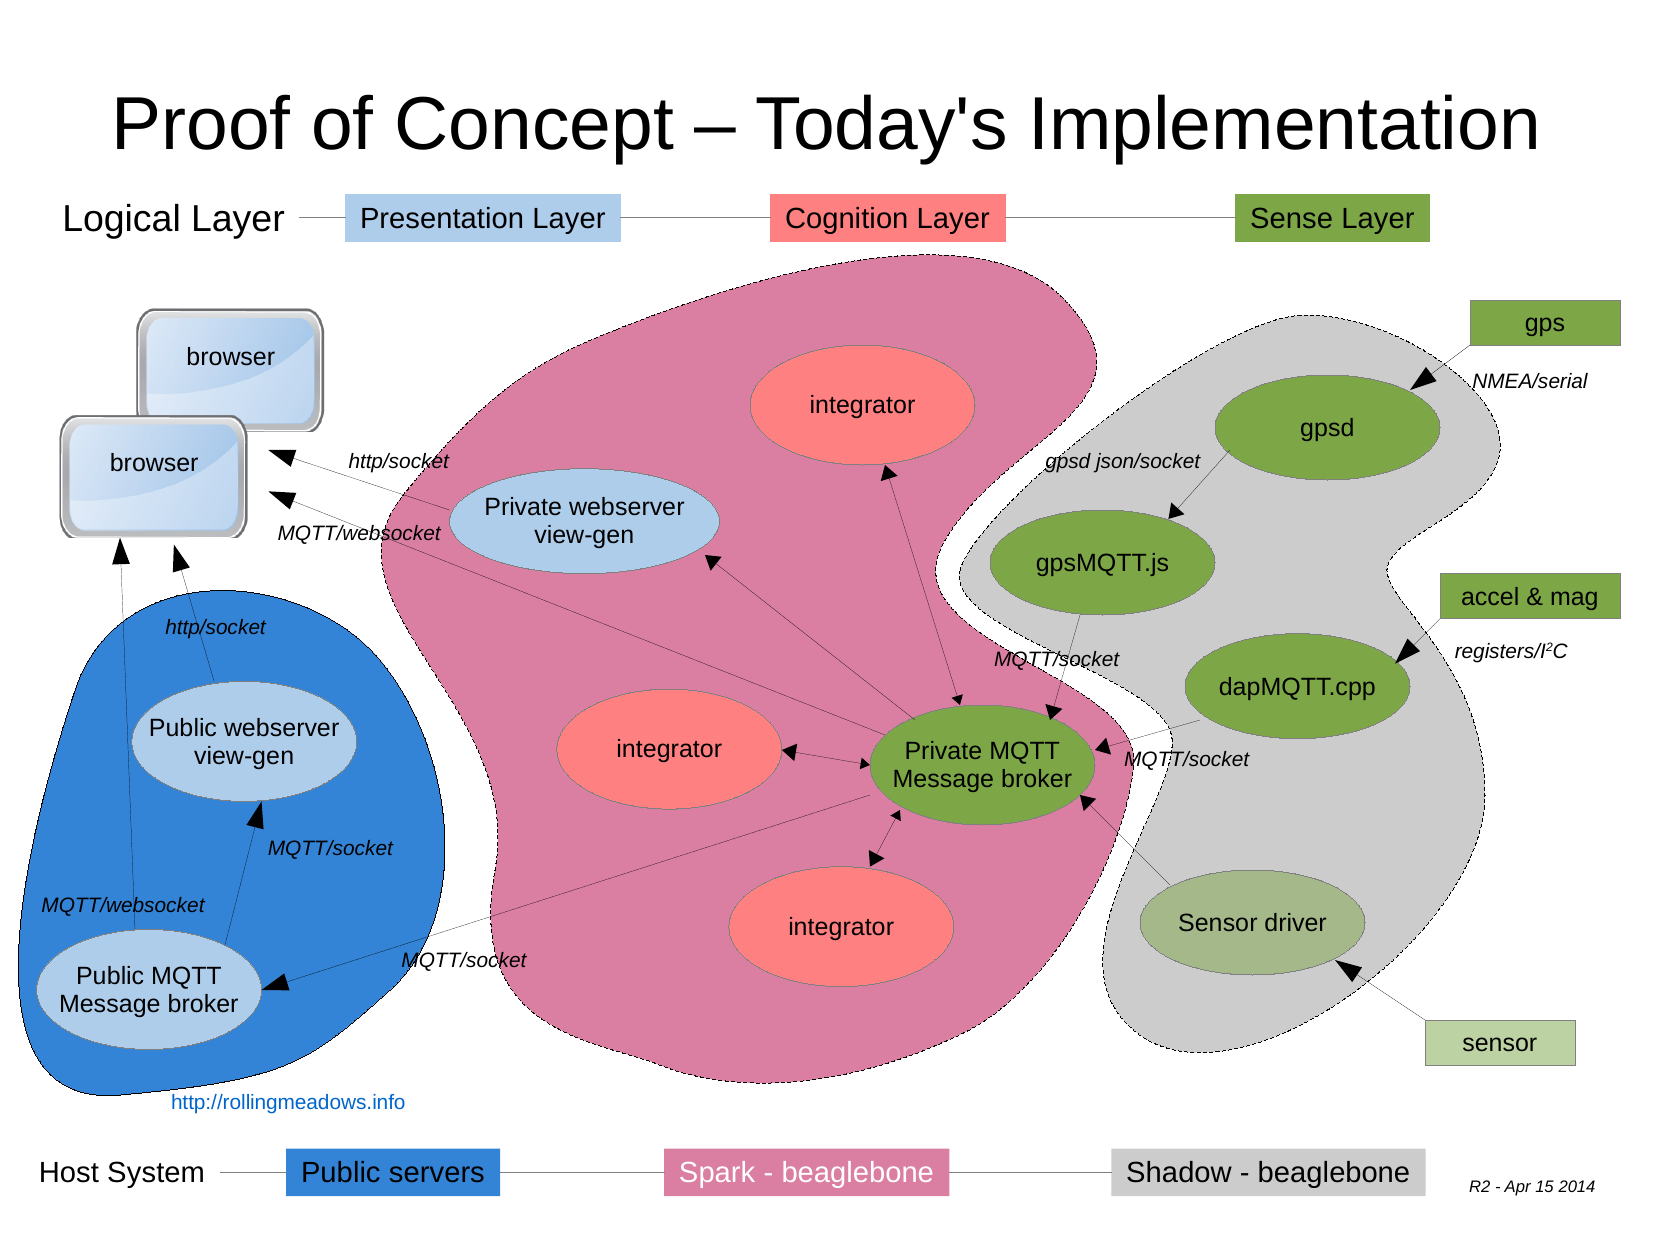

# Proof of Concept – Today's Implementation
Logical Layer
Presentation Layer
Cognition Layer
Sense Layer
browser
gps
integrator
NMEA/serial
gpsd
browser
gpsd json/socket
http/socket
Private webserver
view-gen
gpsMQTT.js
MQTT/websocket
accel & mag
http/socket
registers/I2C
dapMQTT.cpp
MQTT/socket
Public webserver
view-gen
integrator
Private MQTT
Message broker
MQTT/socket
MQTT/socket
integrator
Sensor driver
MQTT/websocket
Public MQTT
Message broker
MQTT/socket
sensor
http://rollingmeadows.info
Host System
Public servers
Spark - beaglebone
Shadow - beaglebone
R2 - Apr 15 2014